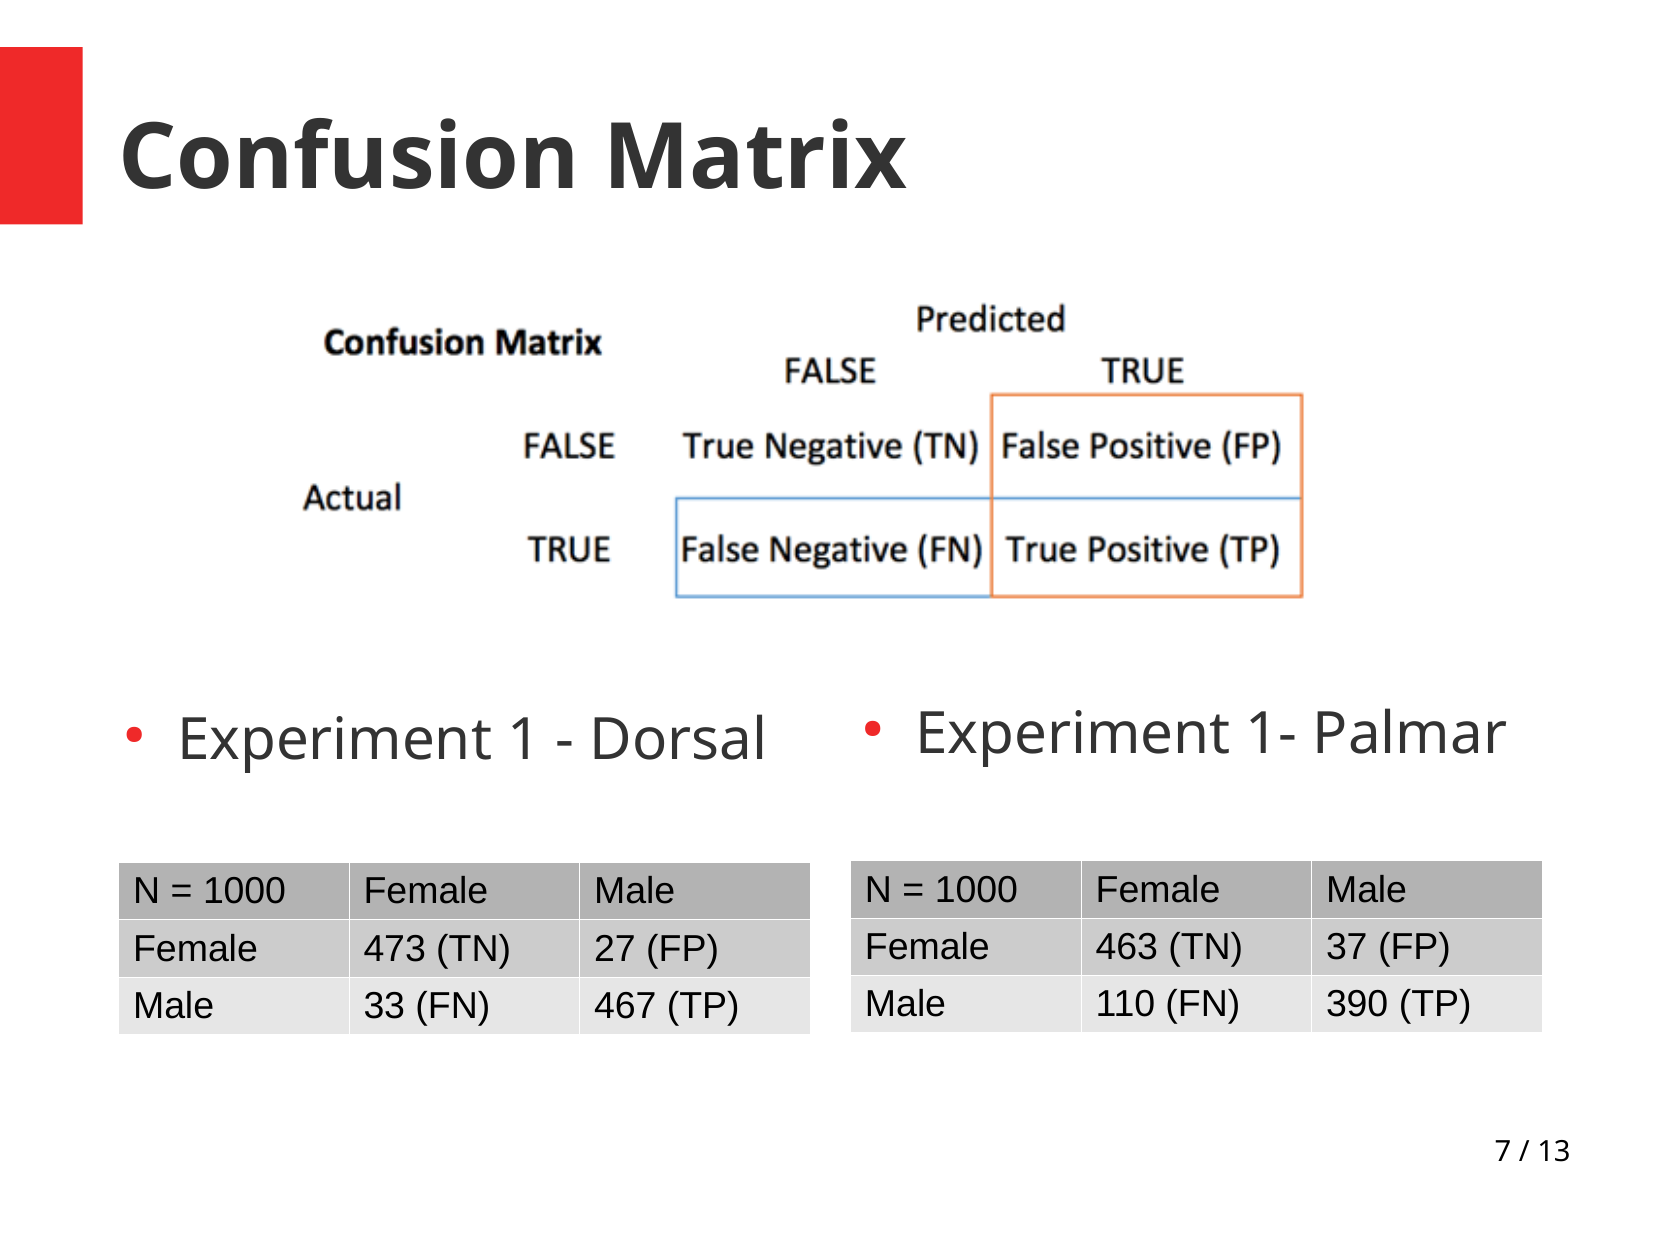

# Confusion Matrix
Experiment 1- Palmar
Experiment 1 - Dorsal
| N = 1000 | Female | Male |
| --- | --- | --- |
| Female | 463 (TN) | 37 (FP) |
| Male | 110 (FN) | 390 (TP) |
| N = 1000 | Female | Male |
| --- | --- | --- |
| Female | 473 (TN) | 27 (FP) |
| Male | 33 (FN) | 467 (TP) |
7